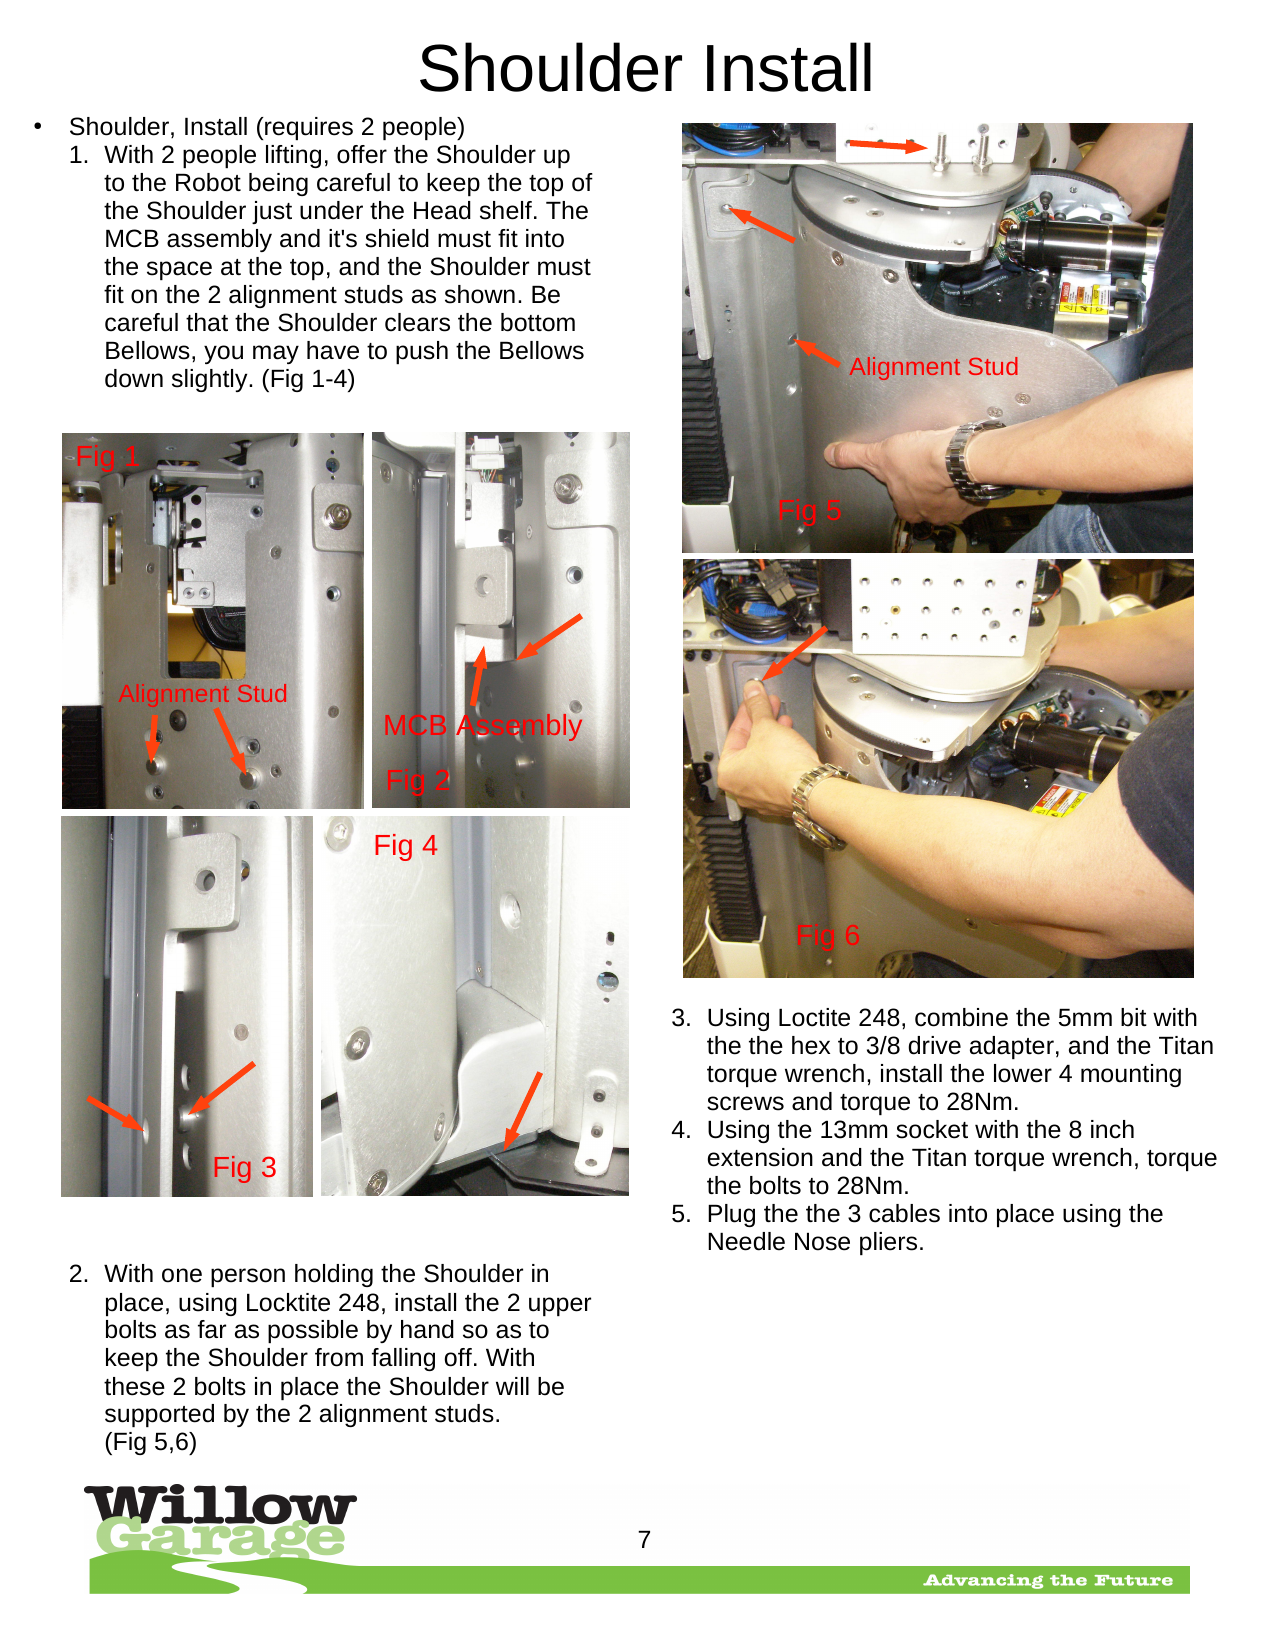

# Shoulder Install
Shoulder, Install (requires 2 people)
With 2 people lifting, offer the Shoulder up to the Robot being careful to keep the top of the Shoulder just under the Head shelf. The MCB assembly and it's shield must fit into the space at the top, and the Shoulder must fit on the 2 alignment studs as shown. Be careful that the Shoulder clears the bottom Bellows, you may have to push the Bellows down slightly. (Fig 1-4)
With one person holding the Shoulder in place, using Locktite 248, install the 2 upper bolts as far as possible by hand so as to keep the Shoulder from falling off. With these 2 bolts in place the Shoulder will be supported by the 2 alignment studs.
(Fig 5,6)
Alignment Stud
Fig 1
Fig 5
Alignment Stud
MCB Assembly
Fig 2
Fig 4
Fig 6
Using Loctite 248, combine the 5mm bit with the the hex to 3/8 drive adapter, and the Titan torque wrench, install the lower 4 mounting screws and torque to 28Nm.
Using the 13mm socket with the 8 inch extension and the Titan torque wrench, torque the bolts to 28Nm.
Plug the the 3 cables into place using the Needle Nose pliers.
Fig 3
7